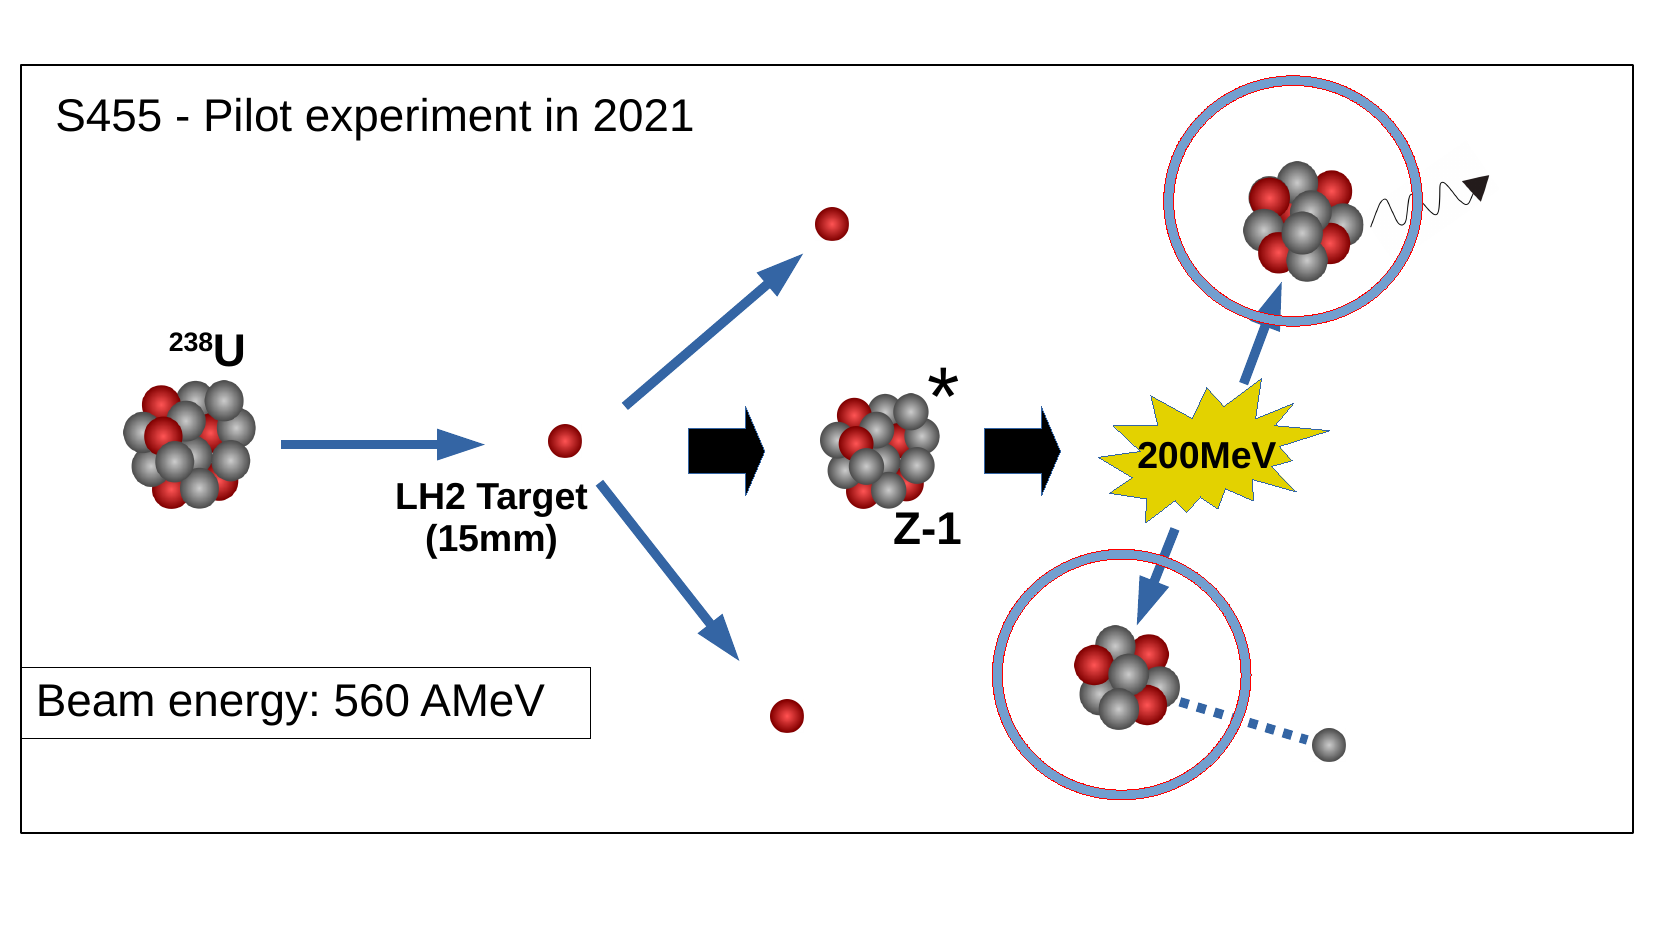

238U
*
Z-1
200MeV
LH2 Target (15mm)
Beam energy: 560 AMeV
S455 - Pilot experiment in 2021